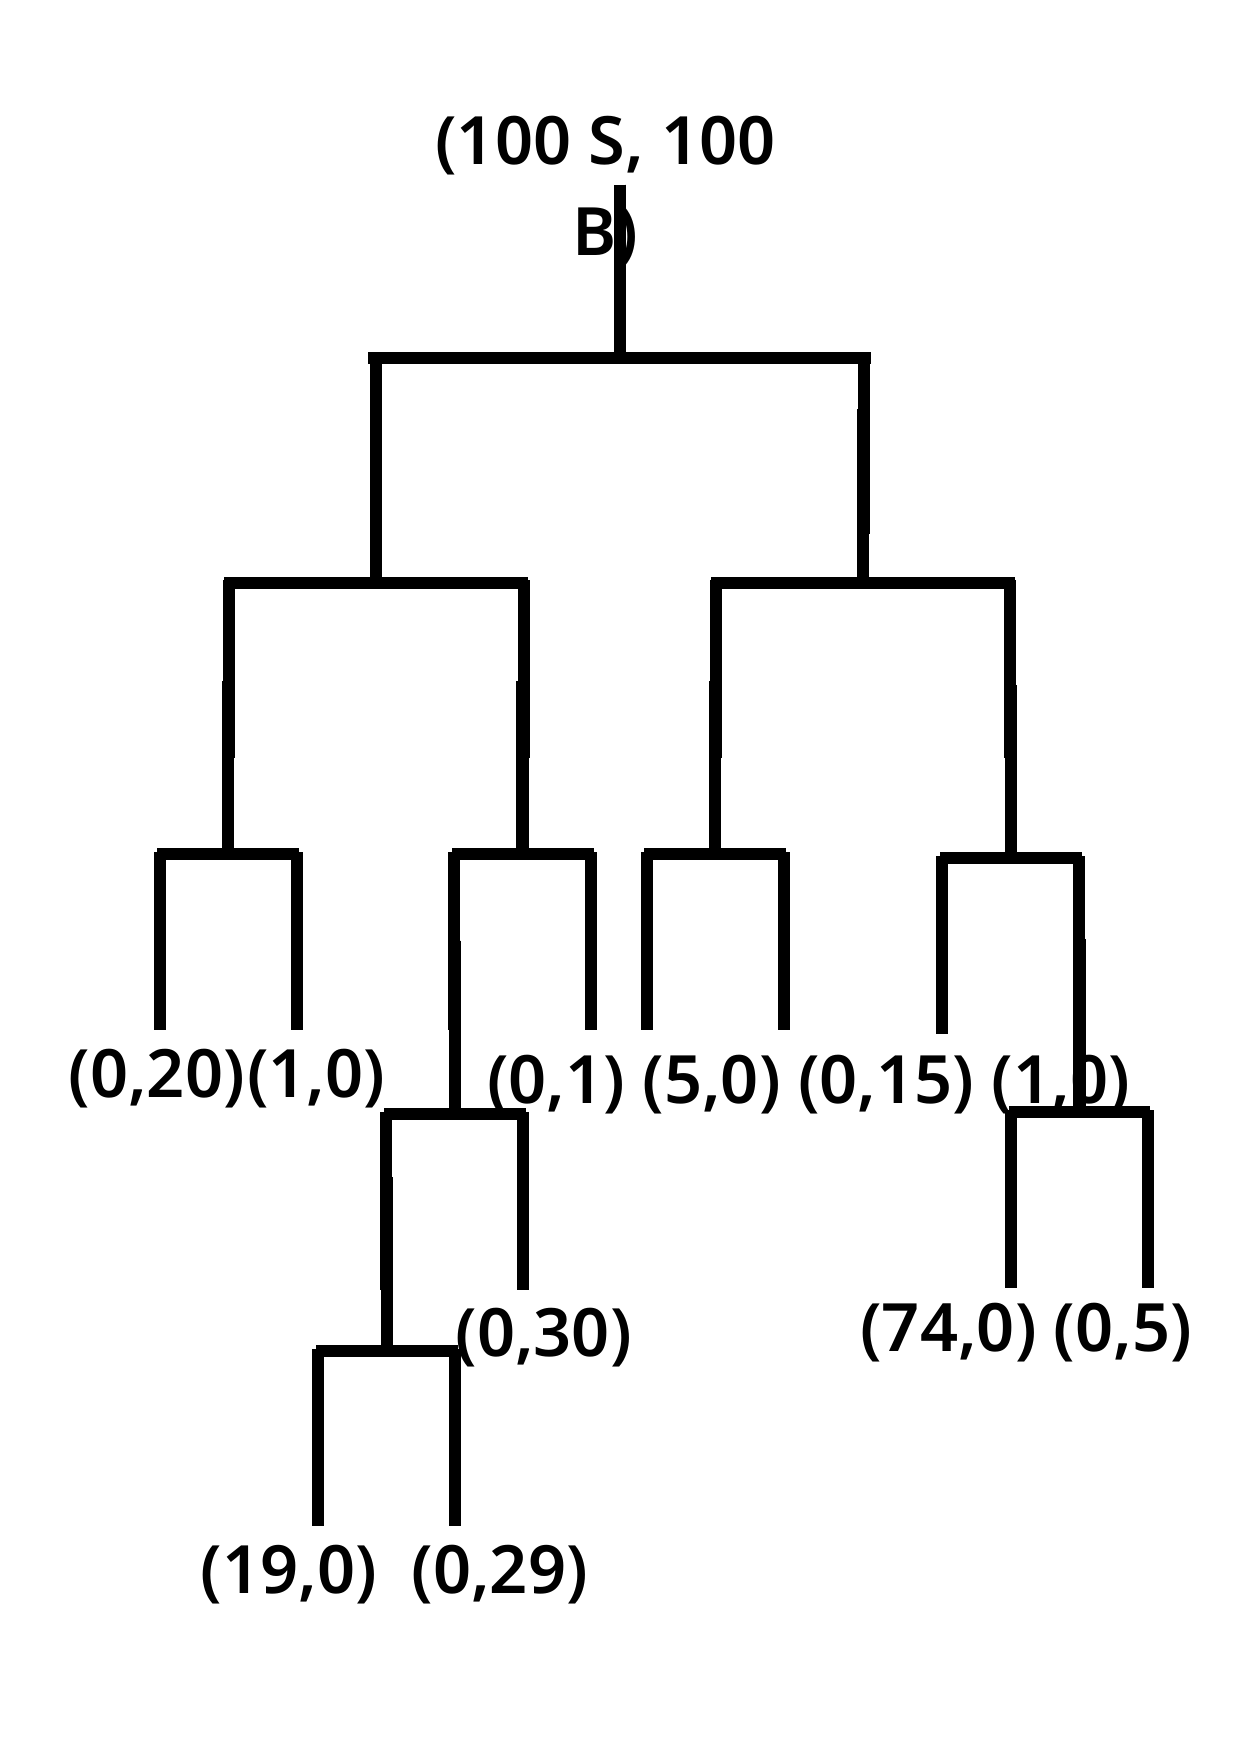

(100 S, 100 B)
(0,20)
(1,0)
(0,1) (5,0) (0,15) (1,0)
(74,0) (0,5)
(0,30)
(19,0) (0,29)